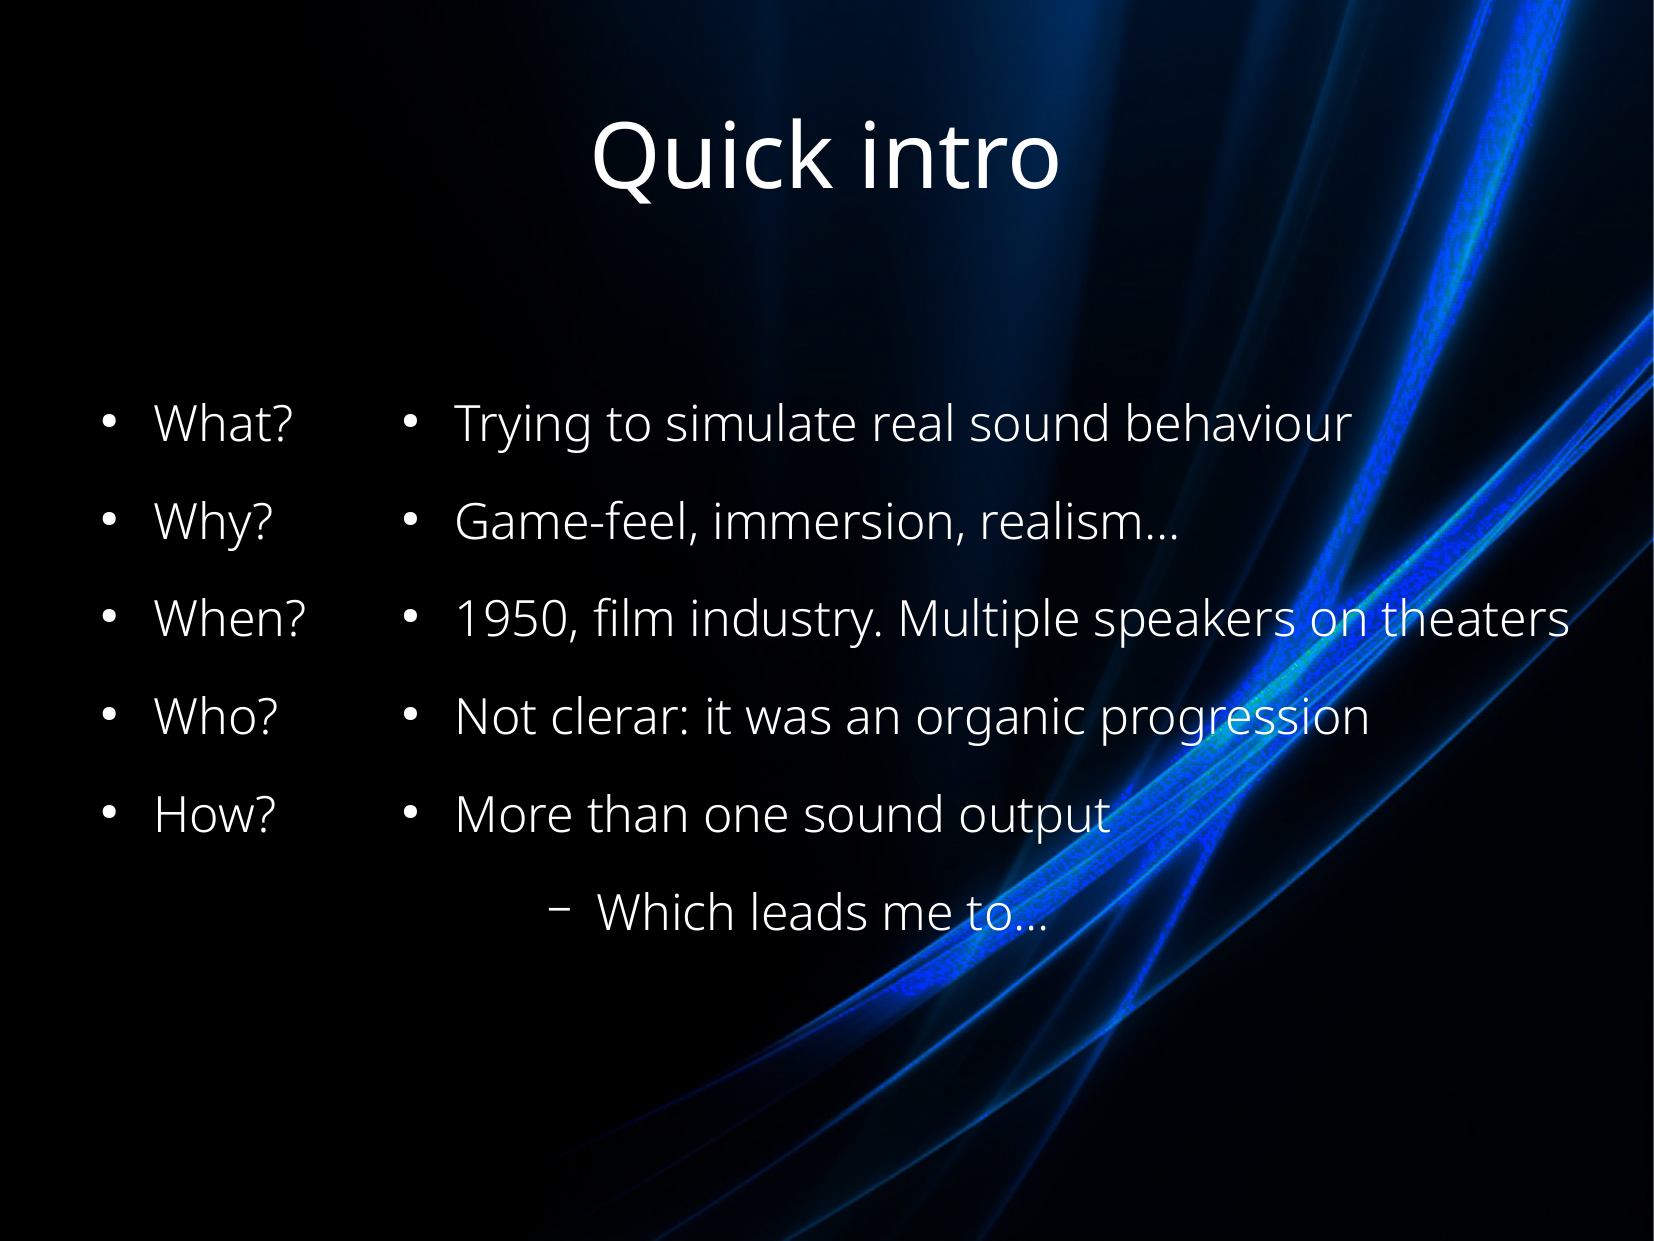

# Quick intro
What?
Why?
When?
Who?
How?
Trying to simulate real sound behaviour
Game-feel, immersion, realism...
1950, film industry. Multiple speakers on theaters
Not clerar: it was an organic progression
More than one sound output
Which leads me to...